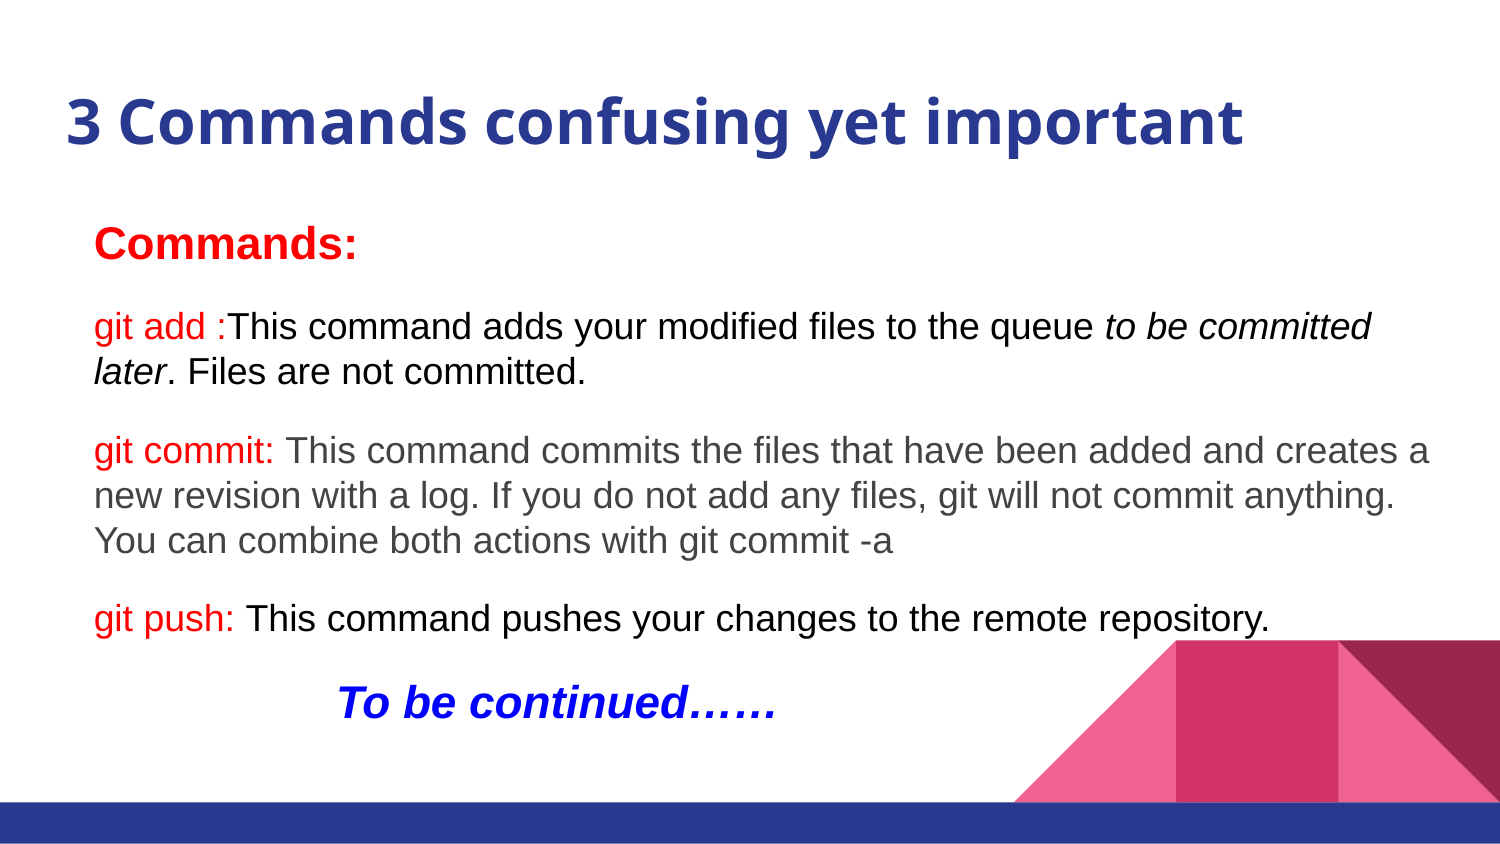

# 3 Commands confusing yet important
Commands:
git add :This command adds your modified files to the queue to be committed later. Files are not committed.
git commit: This command commits the files that have been added and creates a new revision with a log. If you do not add any files, git will not commit anything. You can combine both actions with git commit -a
git push: This command pushes your changes to the remote repository.
 To be continued……